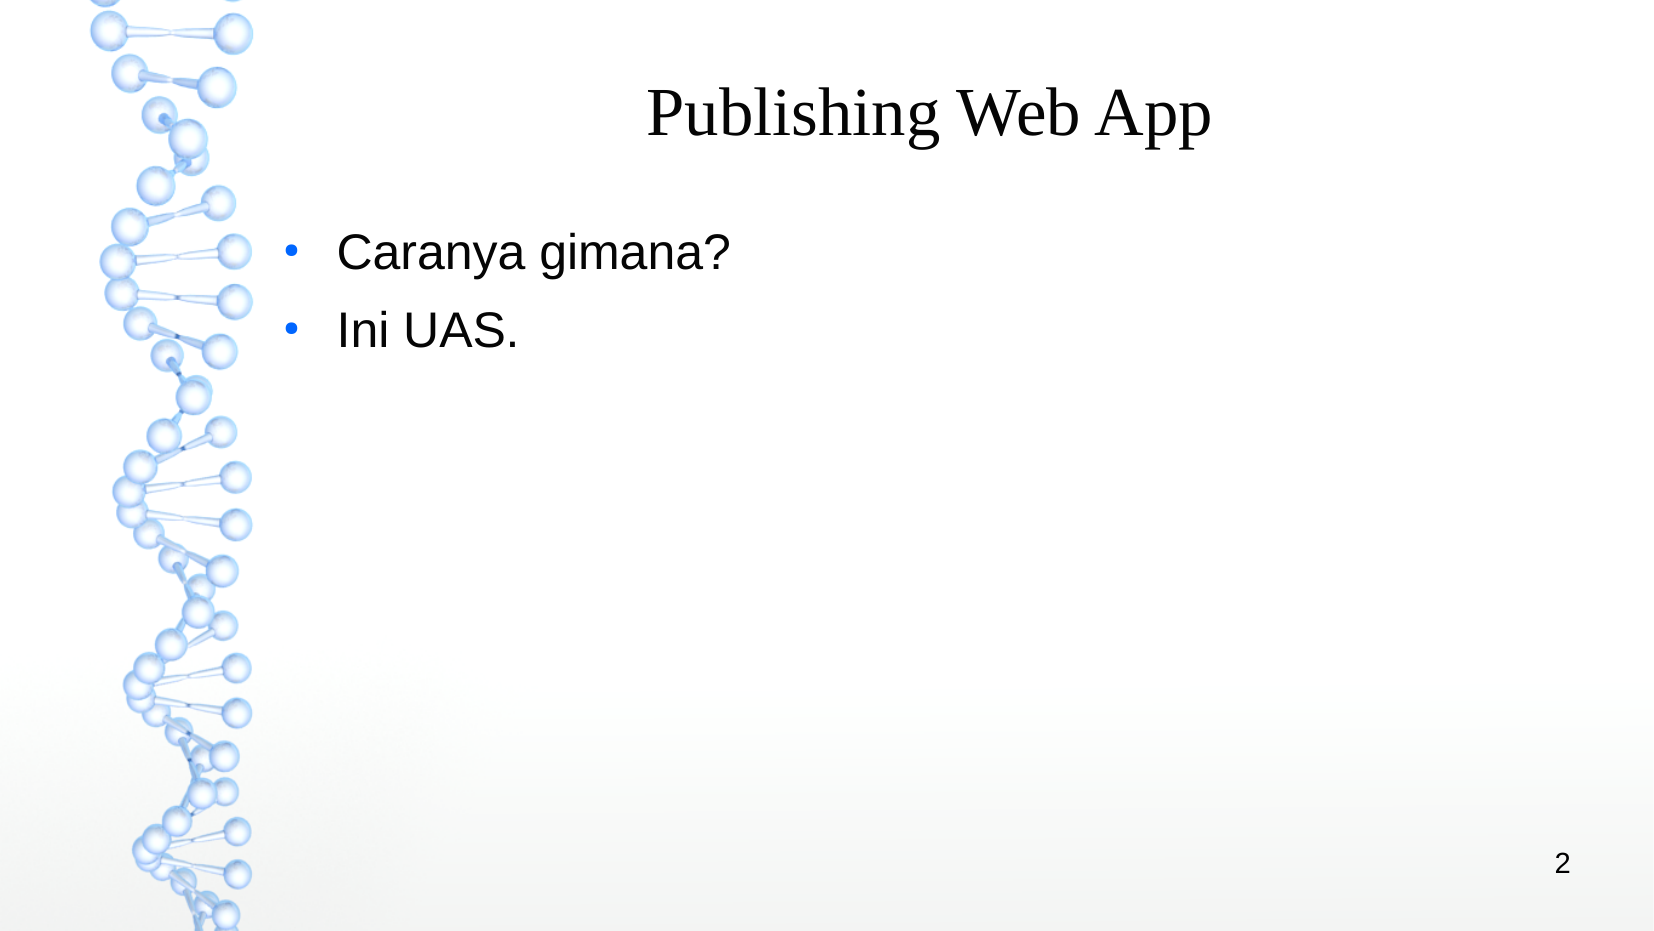

# Publishing Web App
Caranya gimana?
Ini UAS.
2